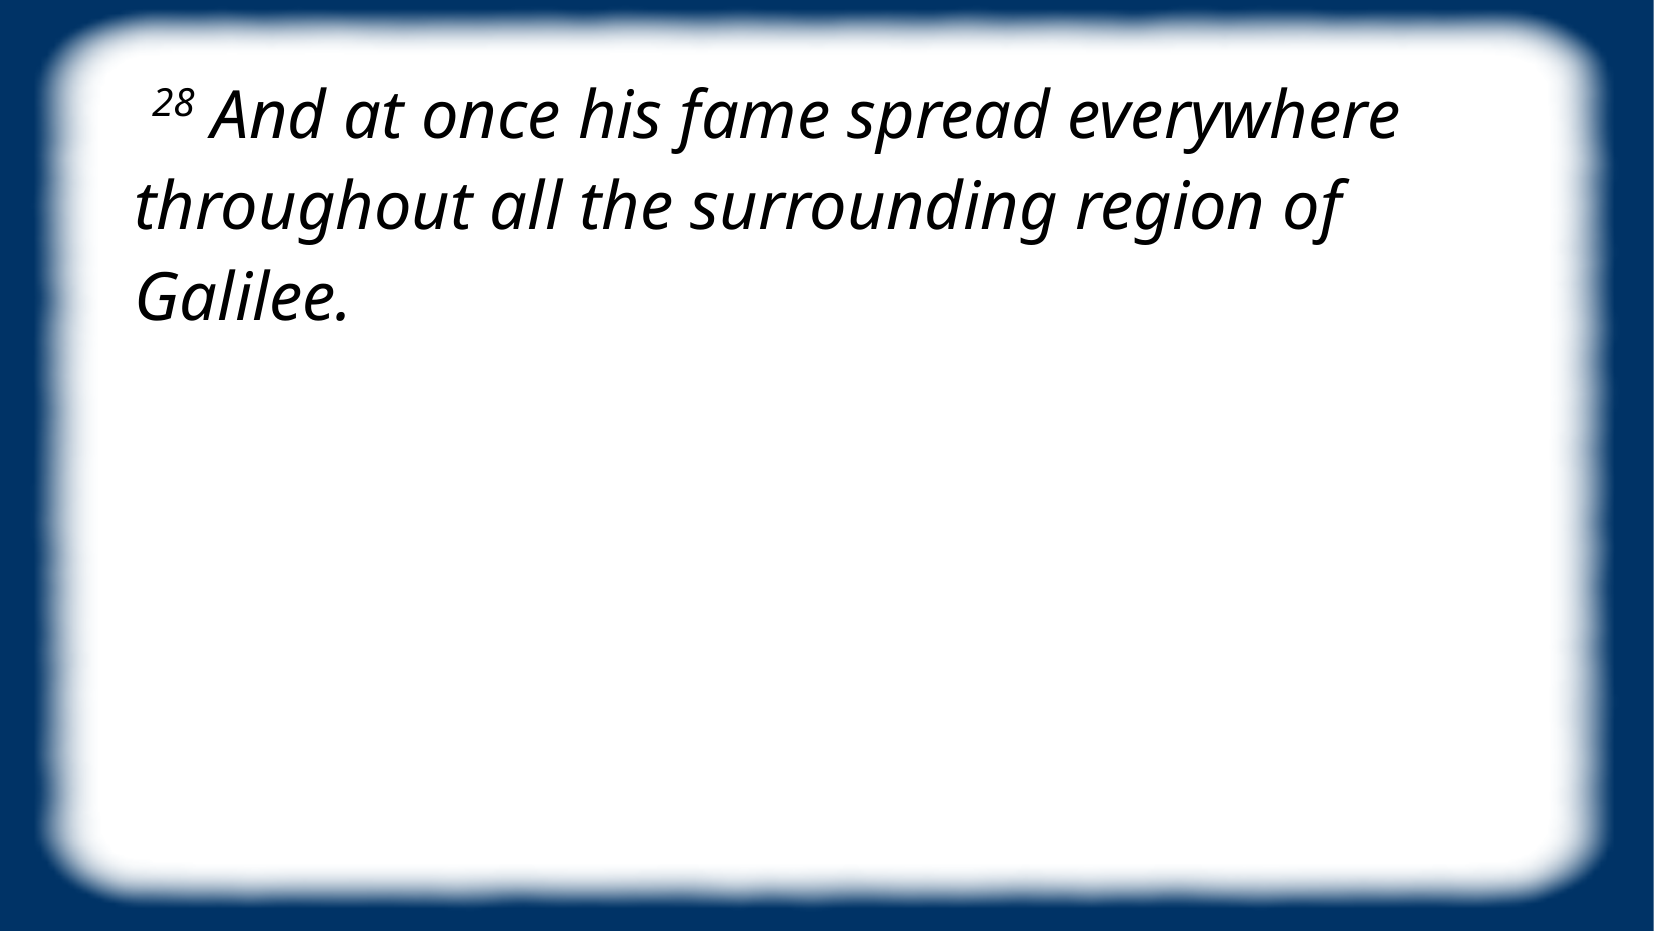

28 And at once his fame spread everywhere throughout all the surrounding region of Galilee.